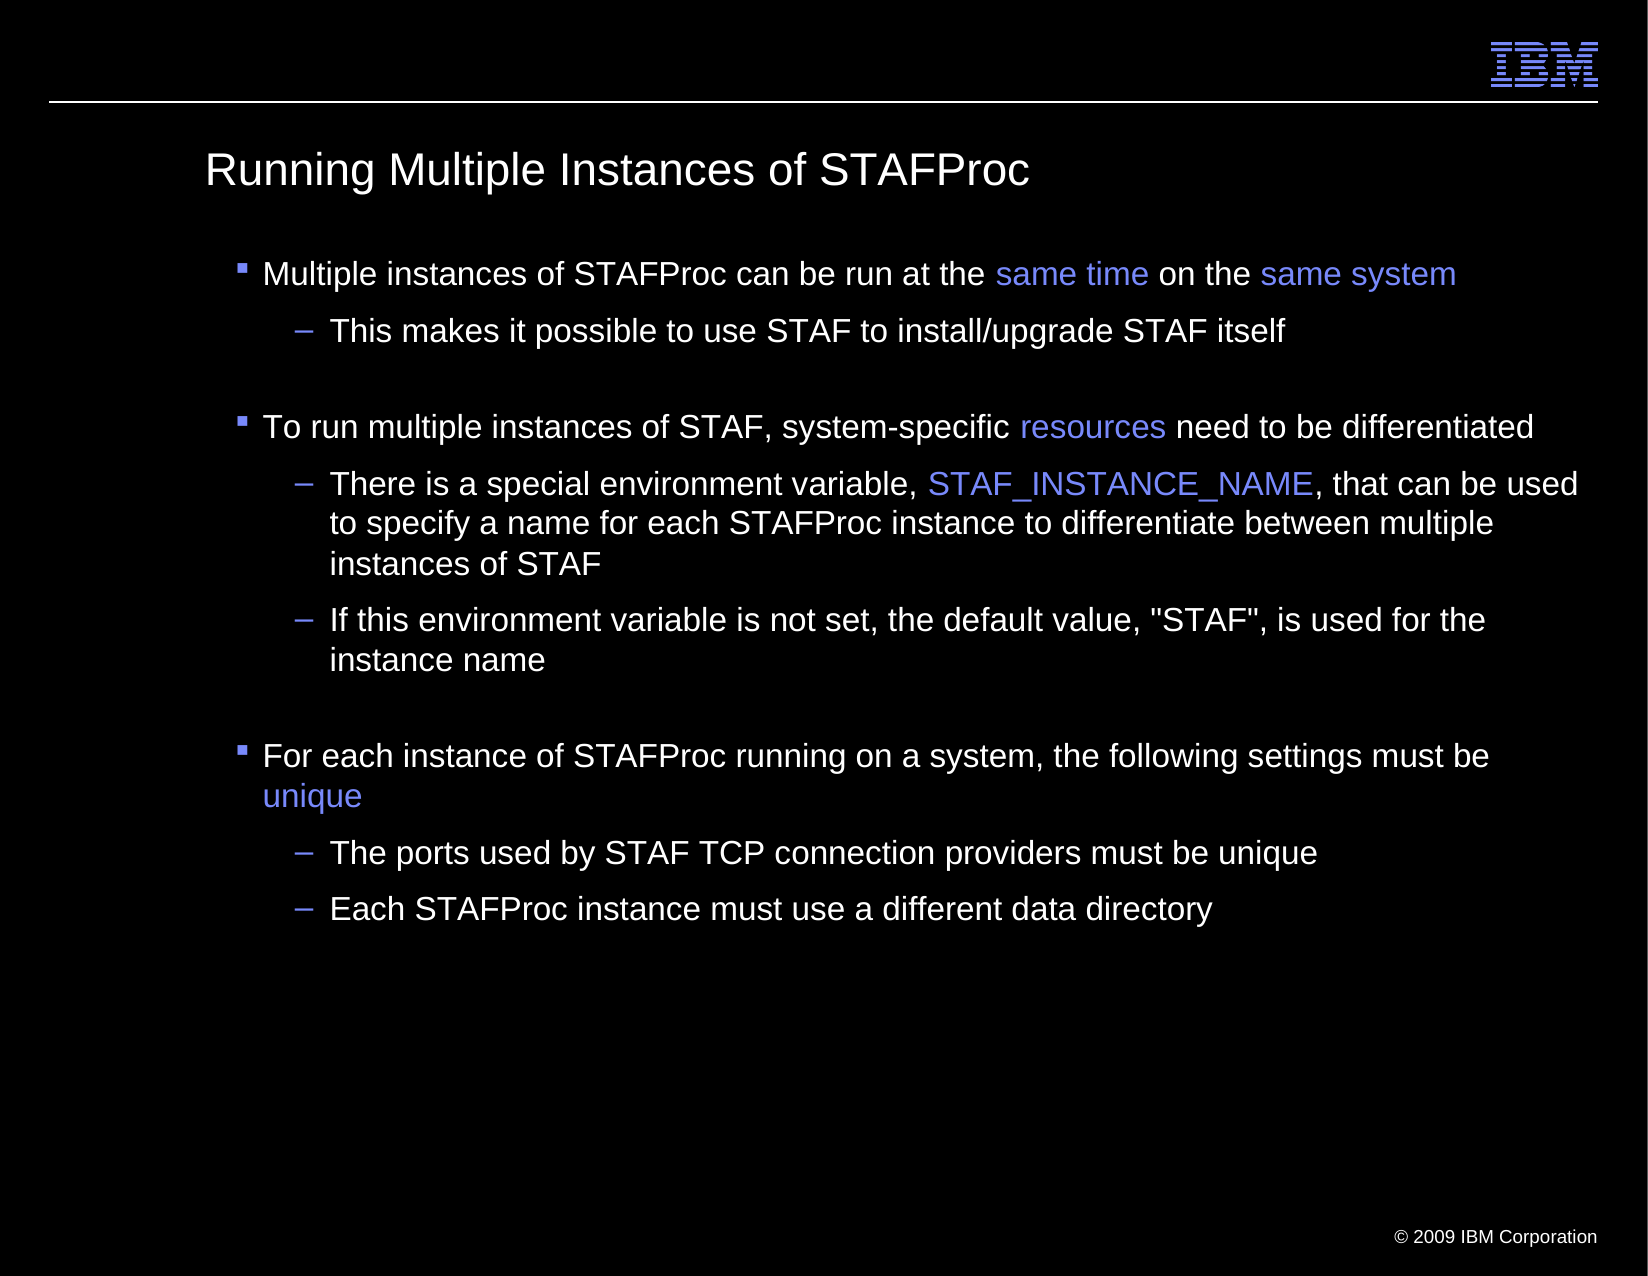

# Running Multiple Instances of STAFProc
Multiple instances of STAFProc can be run at the same time on the same system
This makes it possible to use STAF to install/upgrade STAF itself
To run multiple instances of STAF, system-specific resources need to be differentiated
There is a special environment variable, STAF_INSTANCE_NAME, that can be used to specify a name for each STAFProc instance to differentiate between multiple instances of STAF
If this environment variable is not set, the default value, "STAF", is used for the instance name
For each instance of STAFProc running on a system, the following settings must be unique
The ports used by STAF TCP connection providers must be unique
Each STAFProc instance must use a different data directory